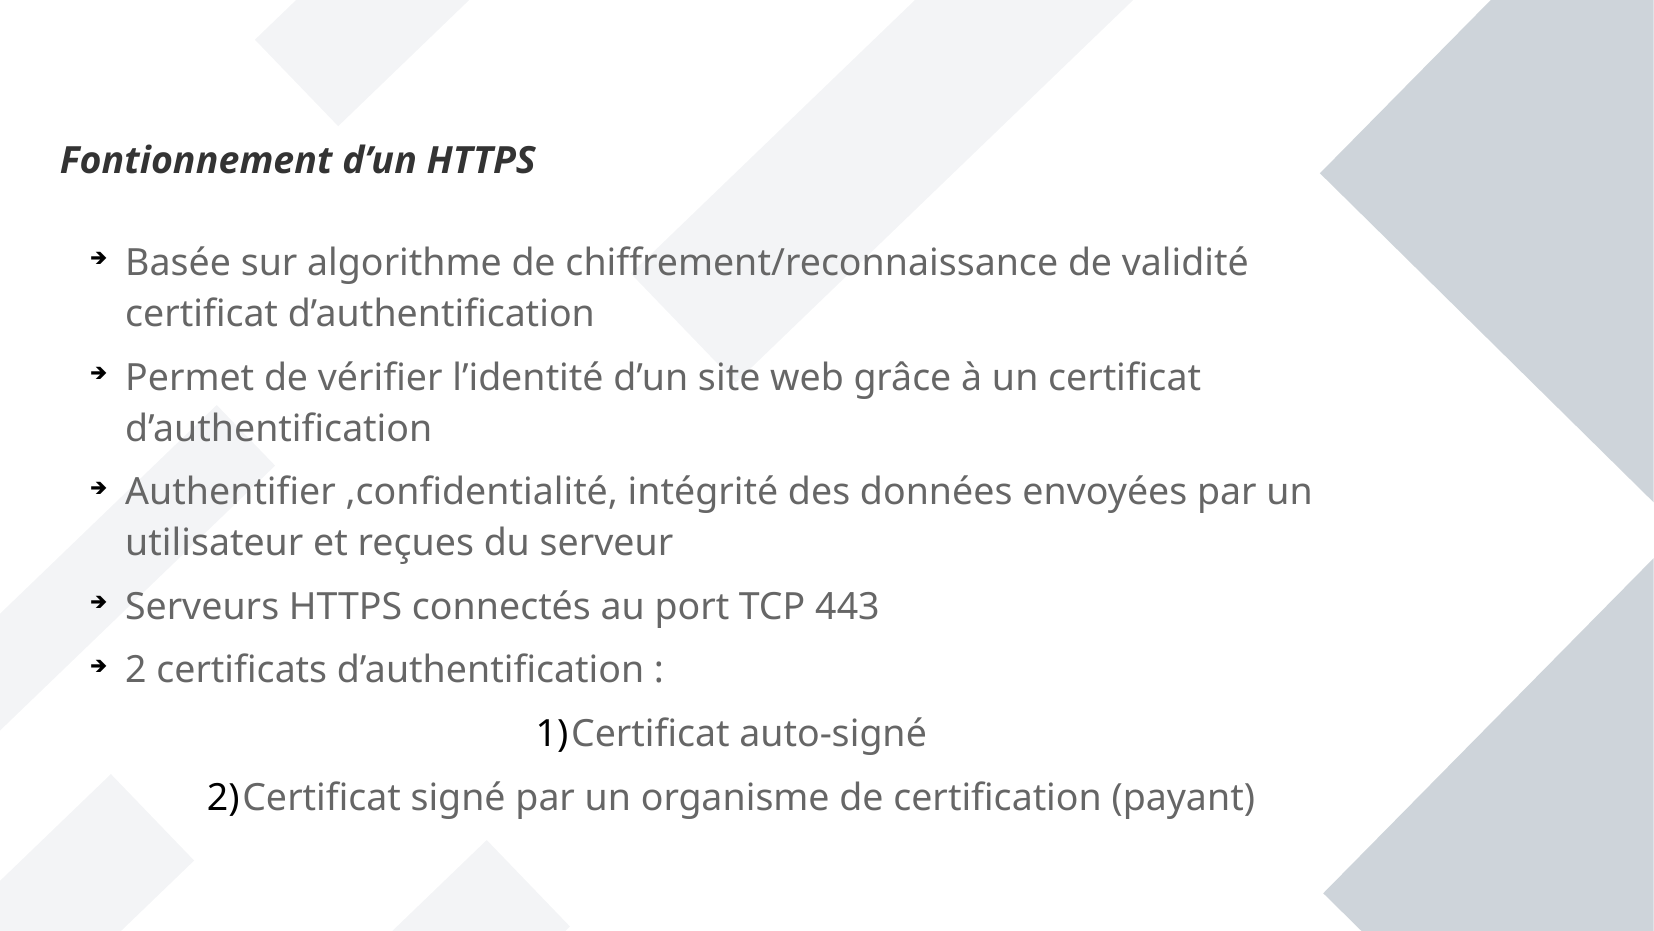

Fontionnement d’un HTTPS
Basée sur algorithme de chiffrement/reconnaissance de validité certificat d’authentification
Permet de vérifier l’identité d’un site web grâce à un certificat d’authentification
Authentifier ,confidentialité, intégrité des données envoyées par un utilisateur et reçues du serveur
Serveurs HTTPS connectés au port TCP 443
2 certificats d’authentification :
Certificat auto-signé
Certificat signé par un organisme de certification (payant)